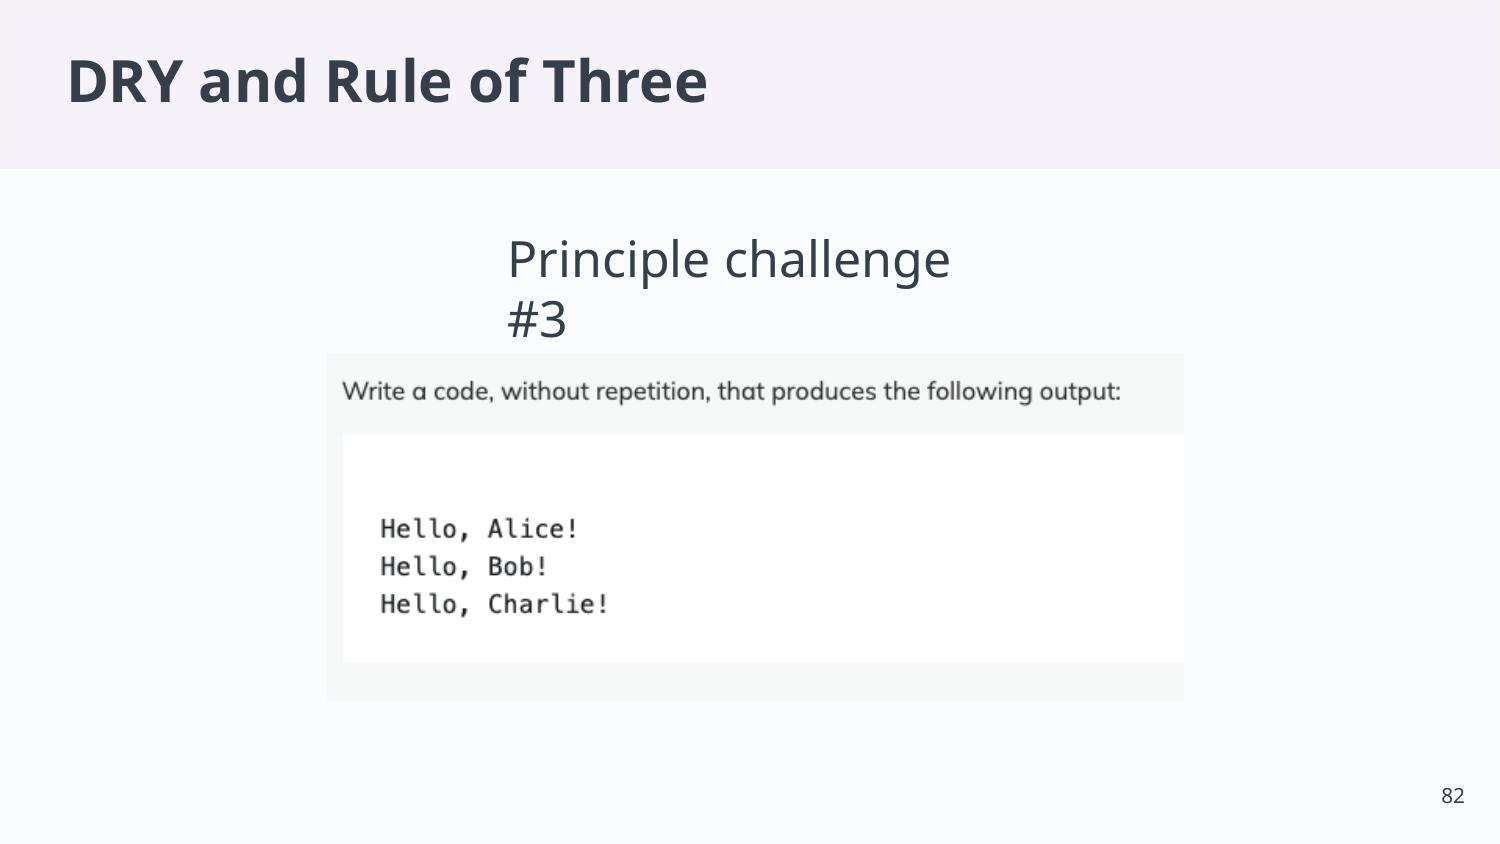

# DRY and Rule of Three
Principle challenge #3